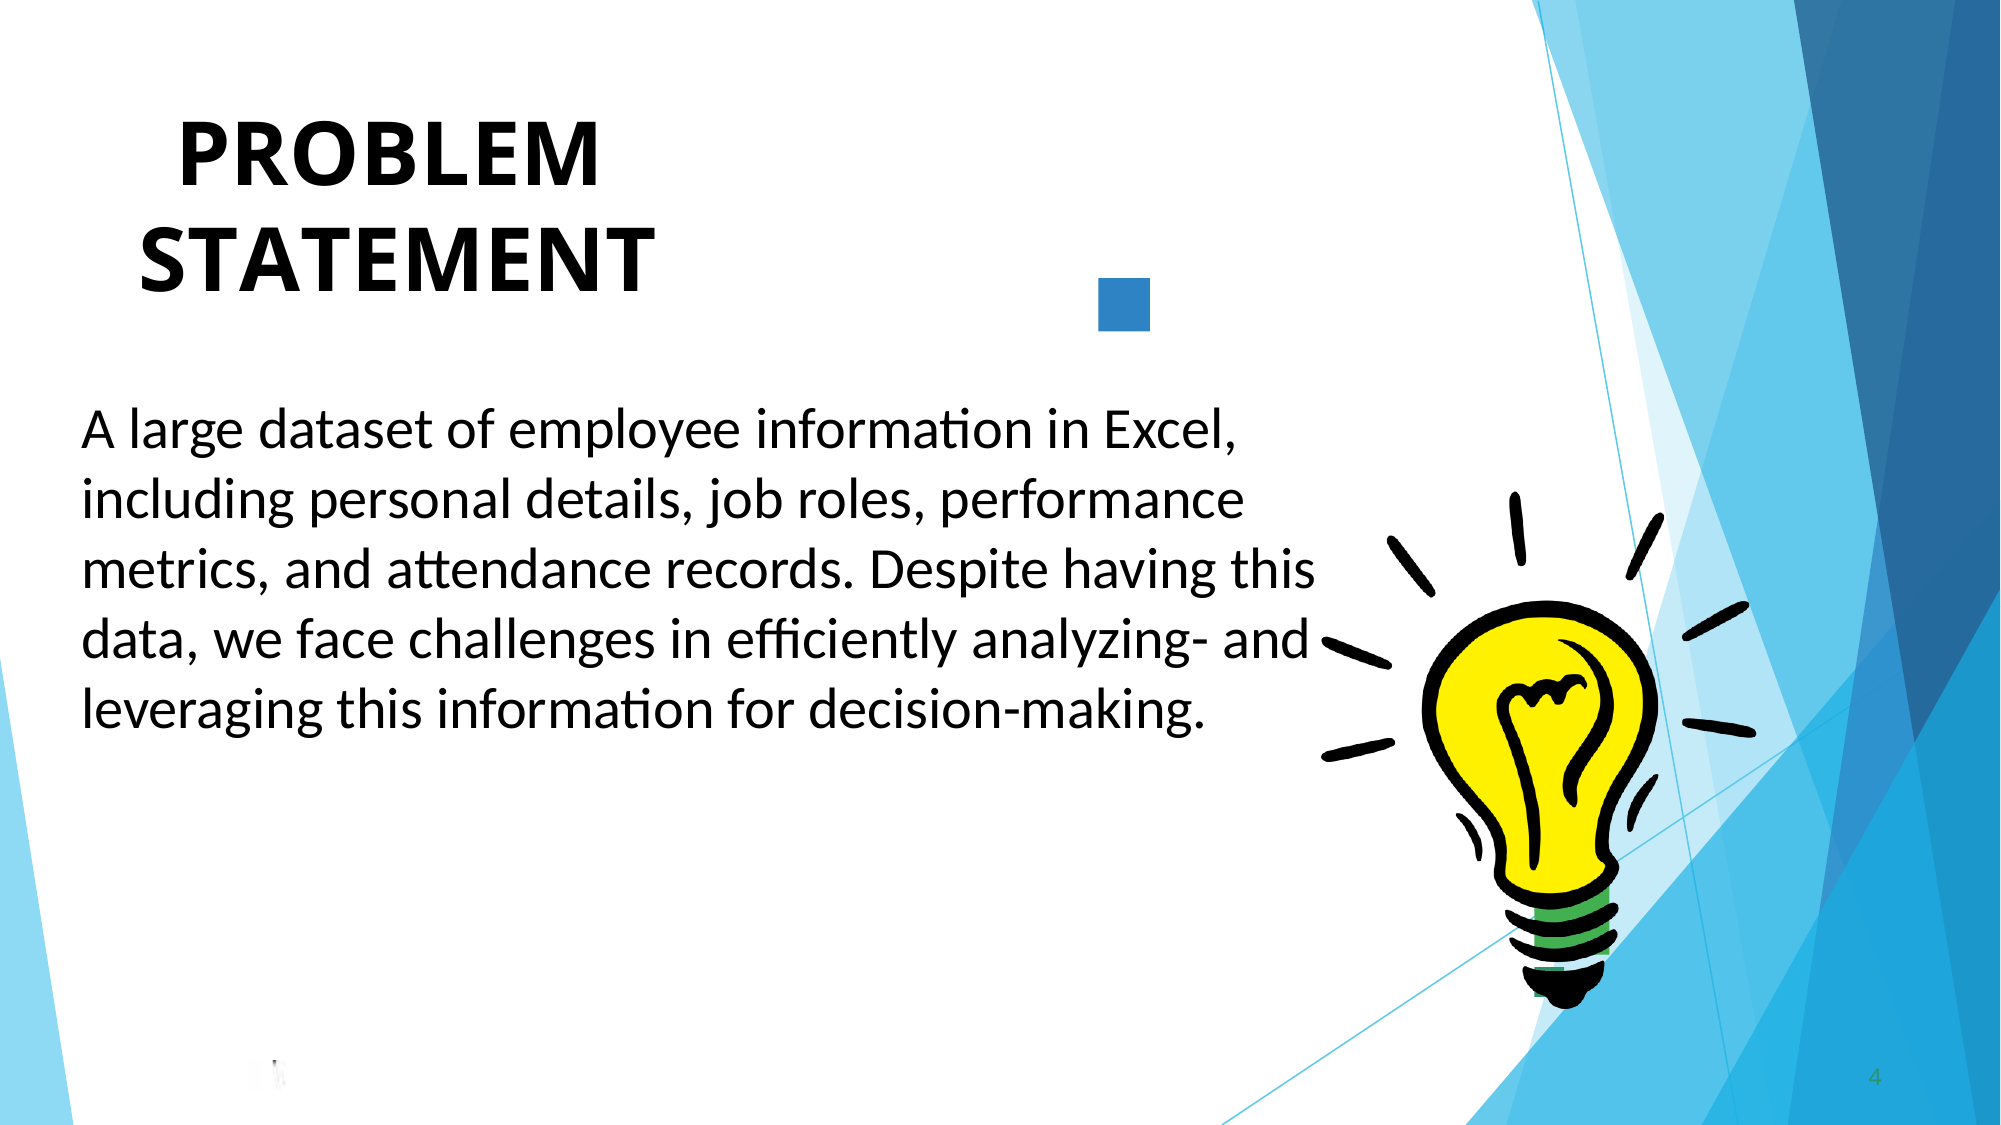

# PROBLEM	STATEMENT
A large dataset of employee information in Excel, including personal details, job roles, performance metrics, and attendance records. Despite having this data, we face challenges in efficiently analyzing- and leveraging this information for decision-making.